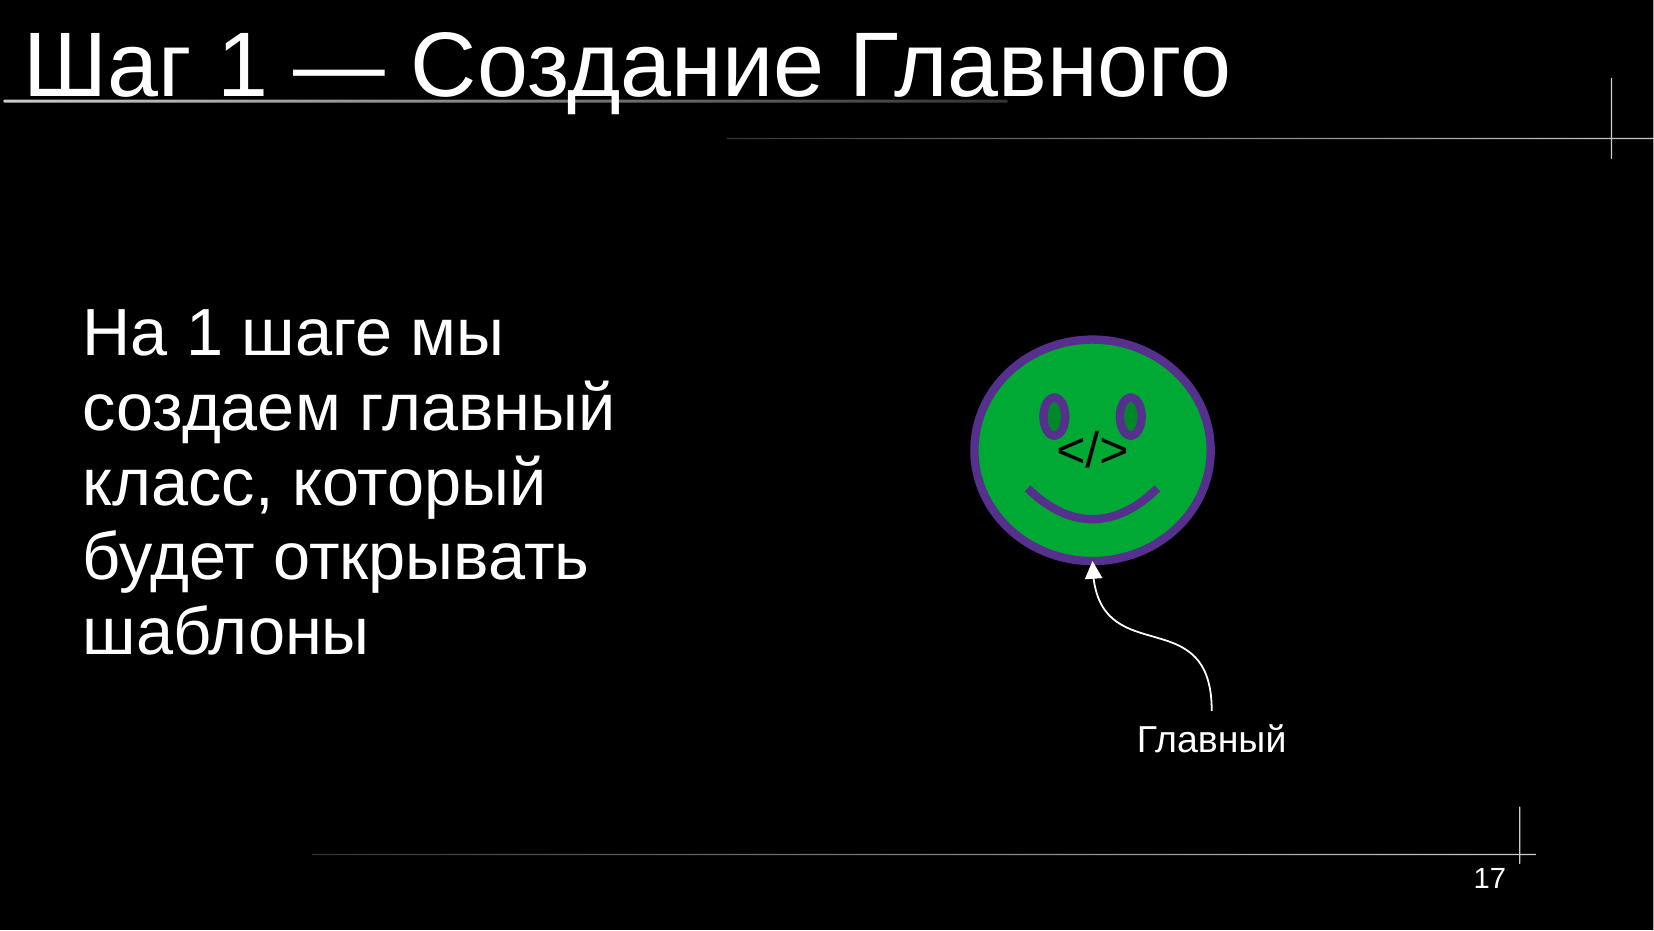

# Шаг 1 — Создание Главного
На 1 шаге мы создаем главный класс, который будет открывать шаблоны
</>
Главный
17